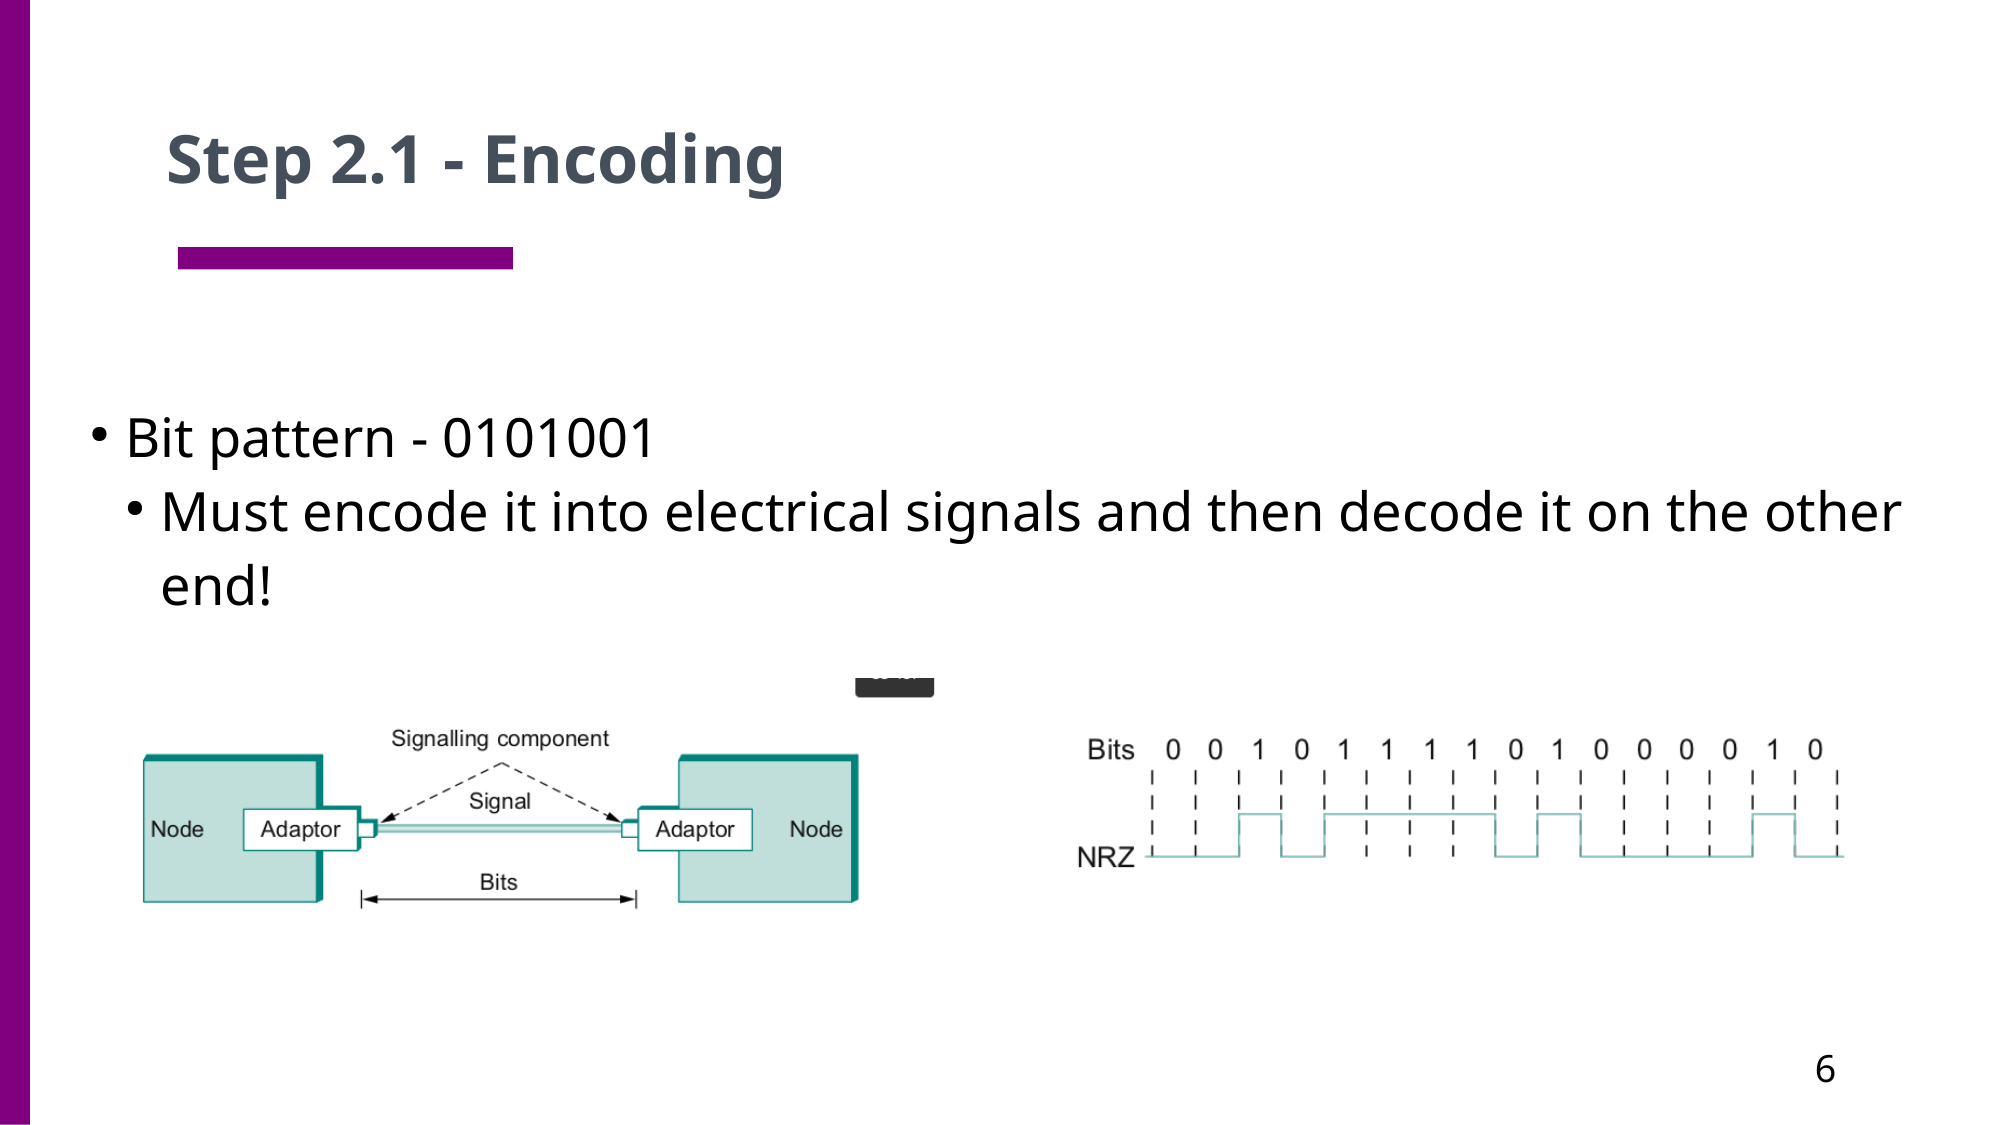

Step 2.1 - Encoding
Bit pattern - 0101001
Must encode it into electrical signals and then decode it on the other end!